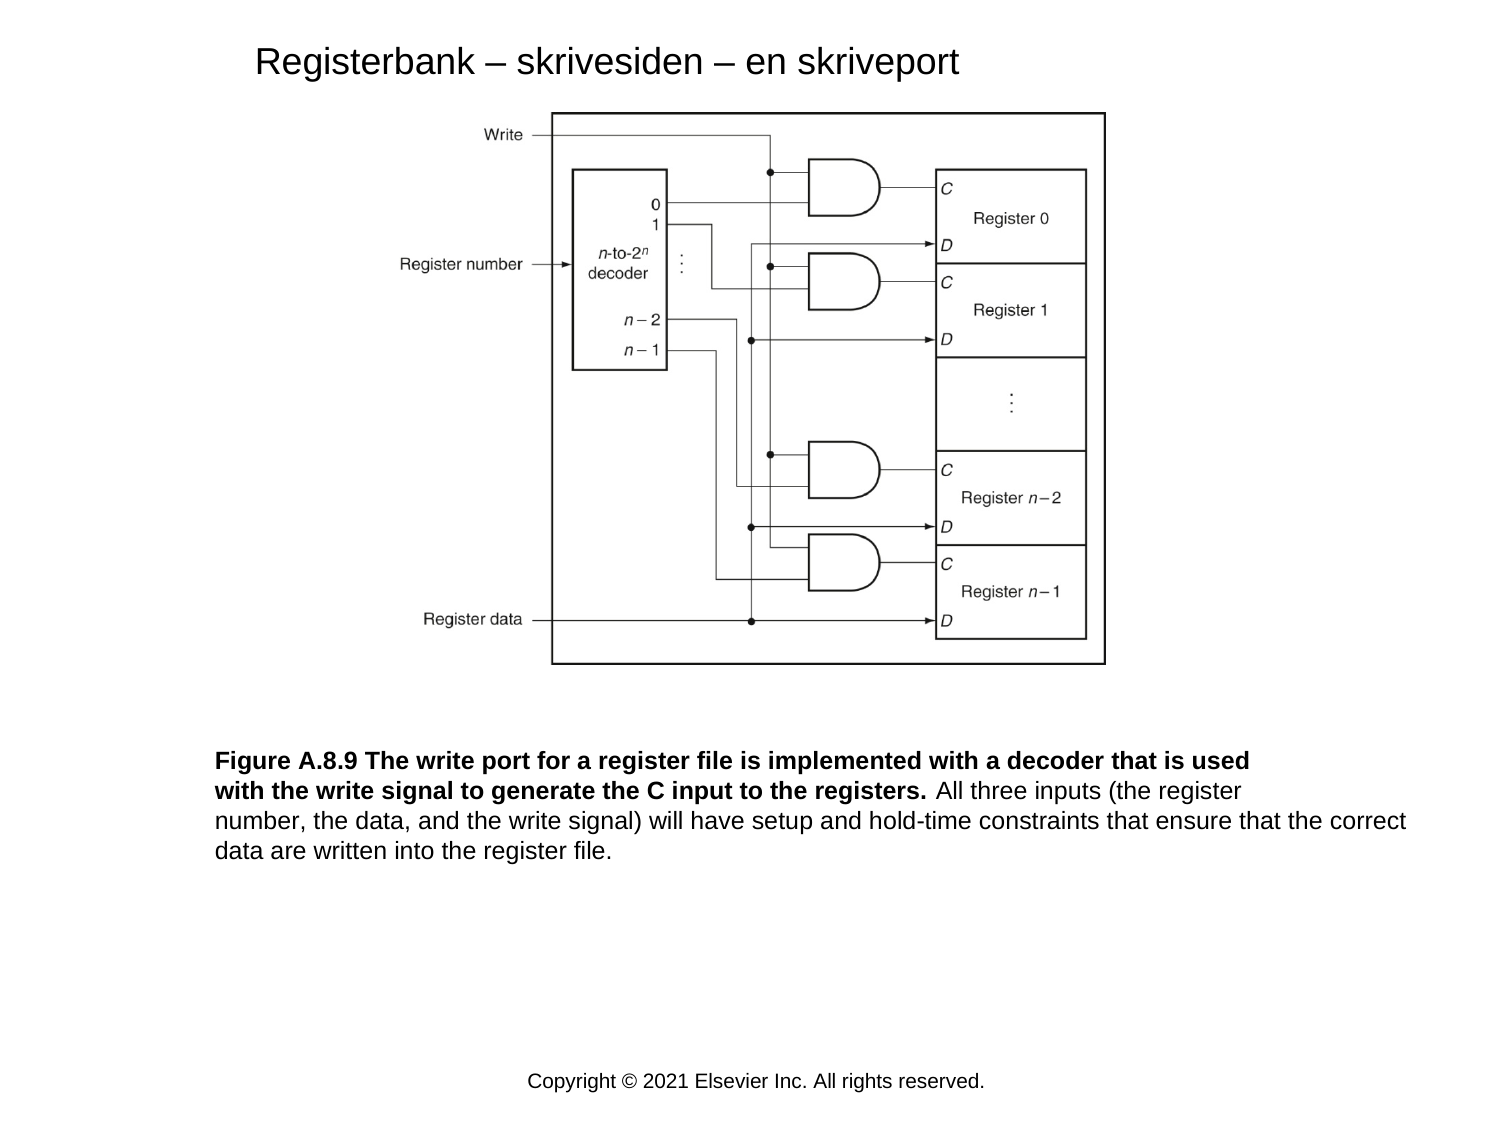

Registerbank – skrivesiden – en skriveport
Figure A.8.9 The write port for a register file is implemented with a decoder that is used
with the write signal to generate the C input to the registers. All three inputs (the register
number, the data, and the write signal) will have setup and hold-time constraints that ensure that the correct
data are written into the register file.
Copyright © 2021 Elsevier Inc. All rights reserved.